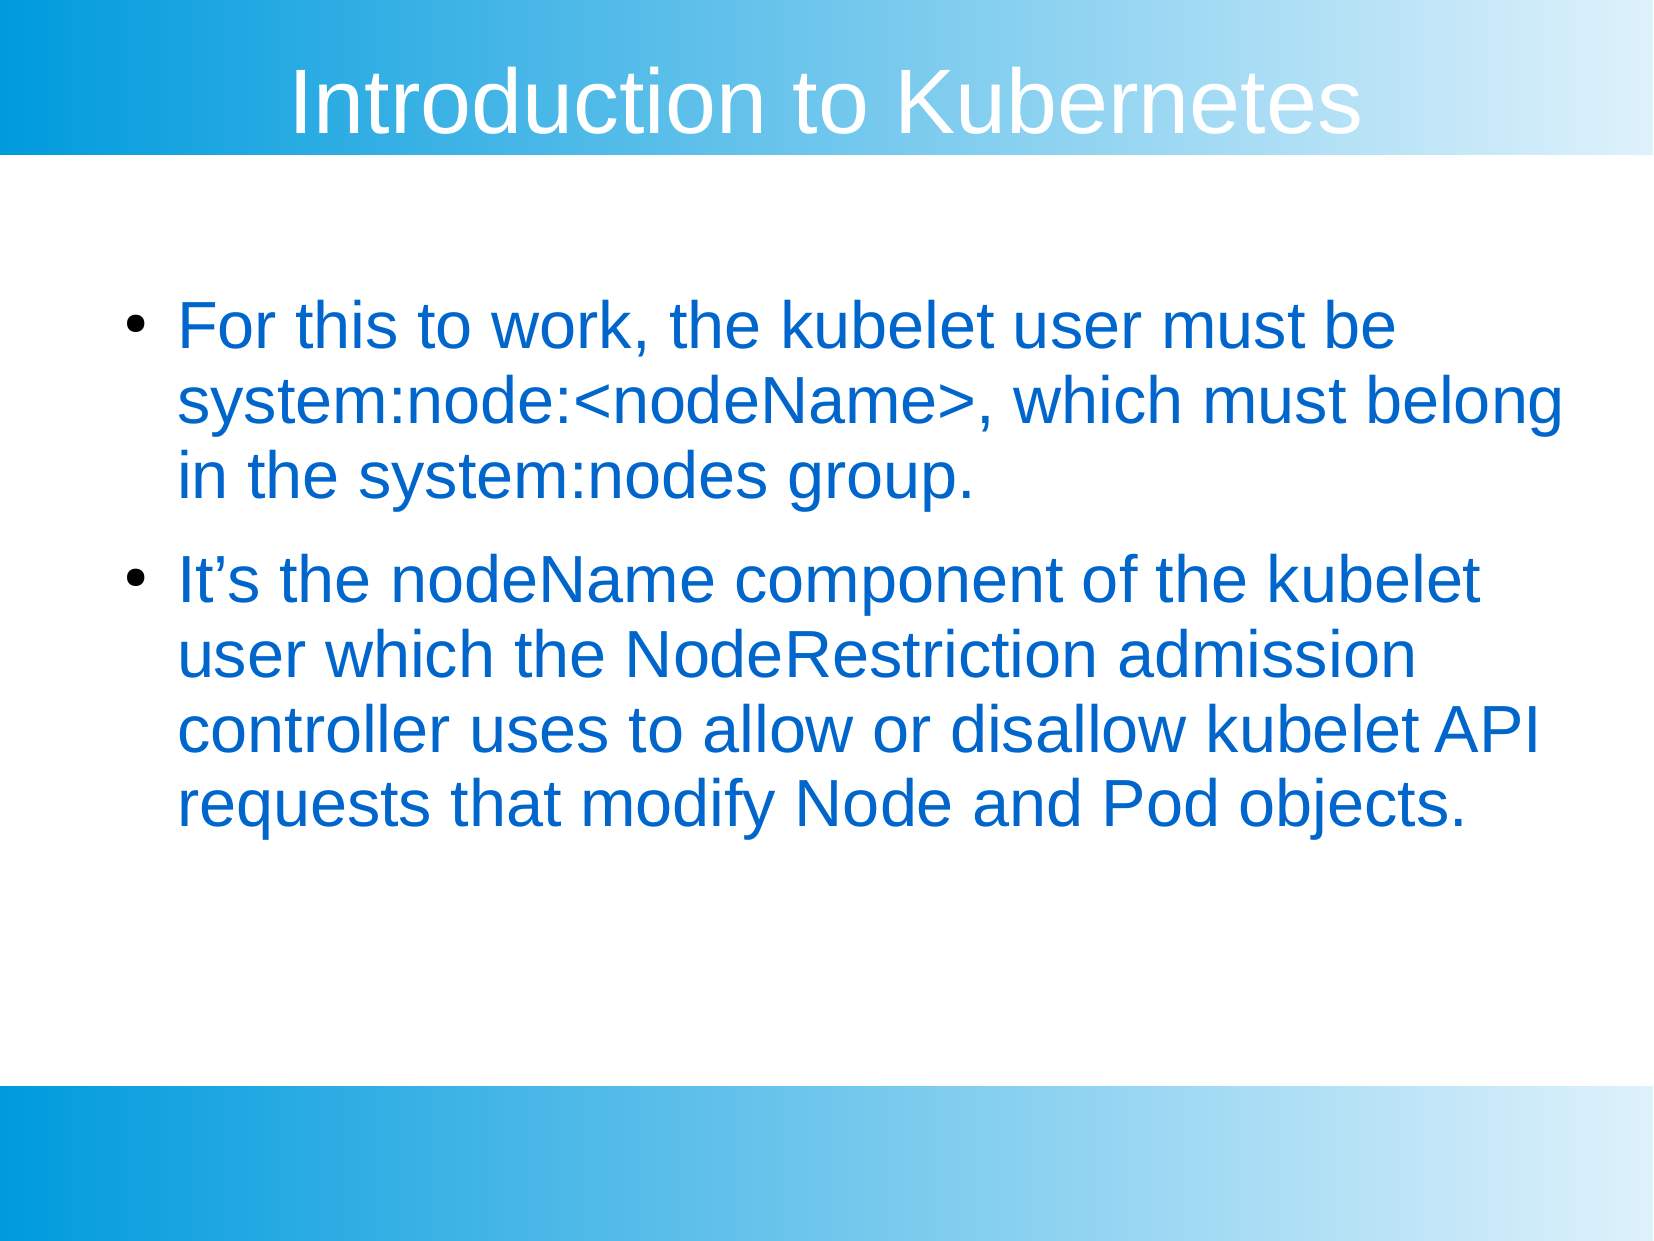

# Introduction to Kubernetes
For this to work, the kubelet user must be system:node:<nodeName>, which must belong in the system:nodes group.
It’s the nodeName component of the kubelet user which the NodeRestriction admission controller uses to allow or disallow kubelet API requests that modify Node and Pod objects.